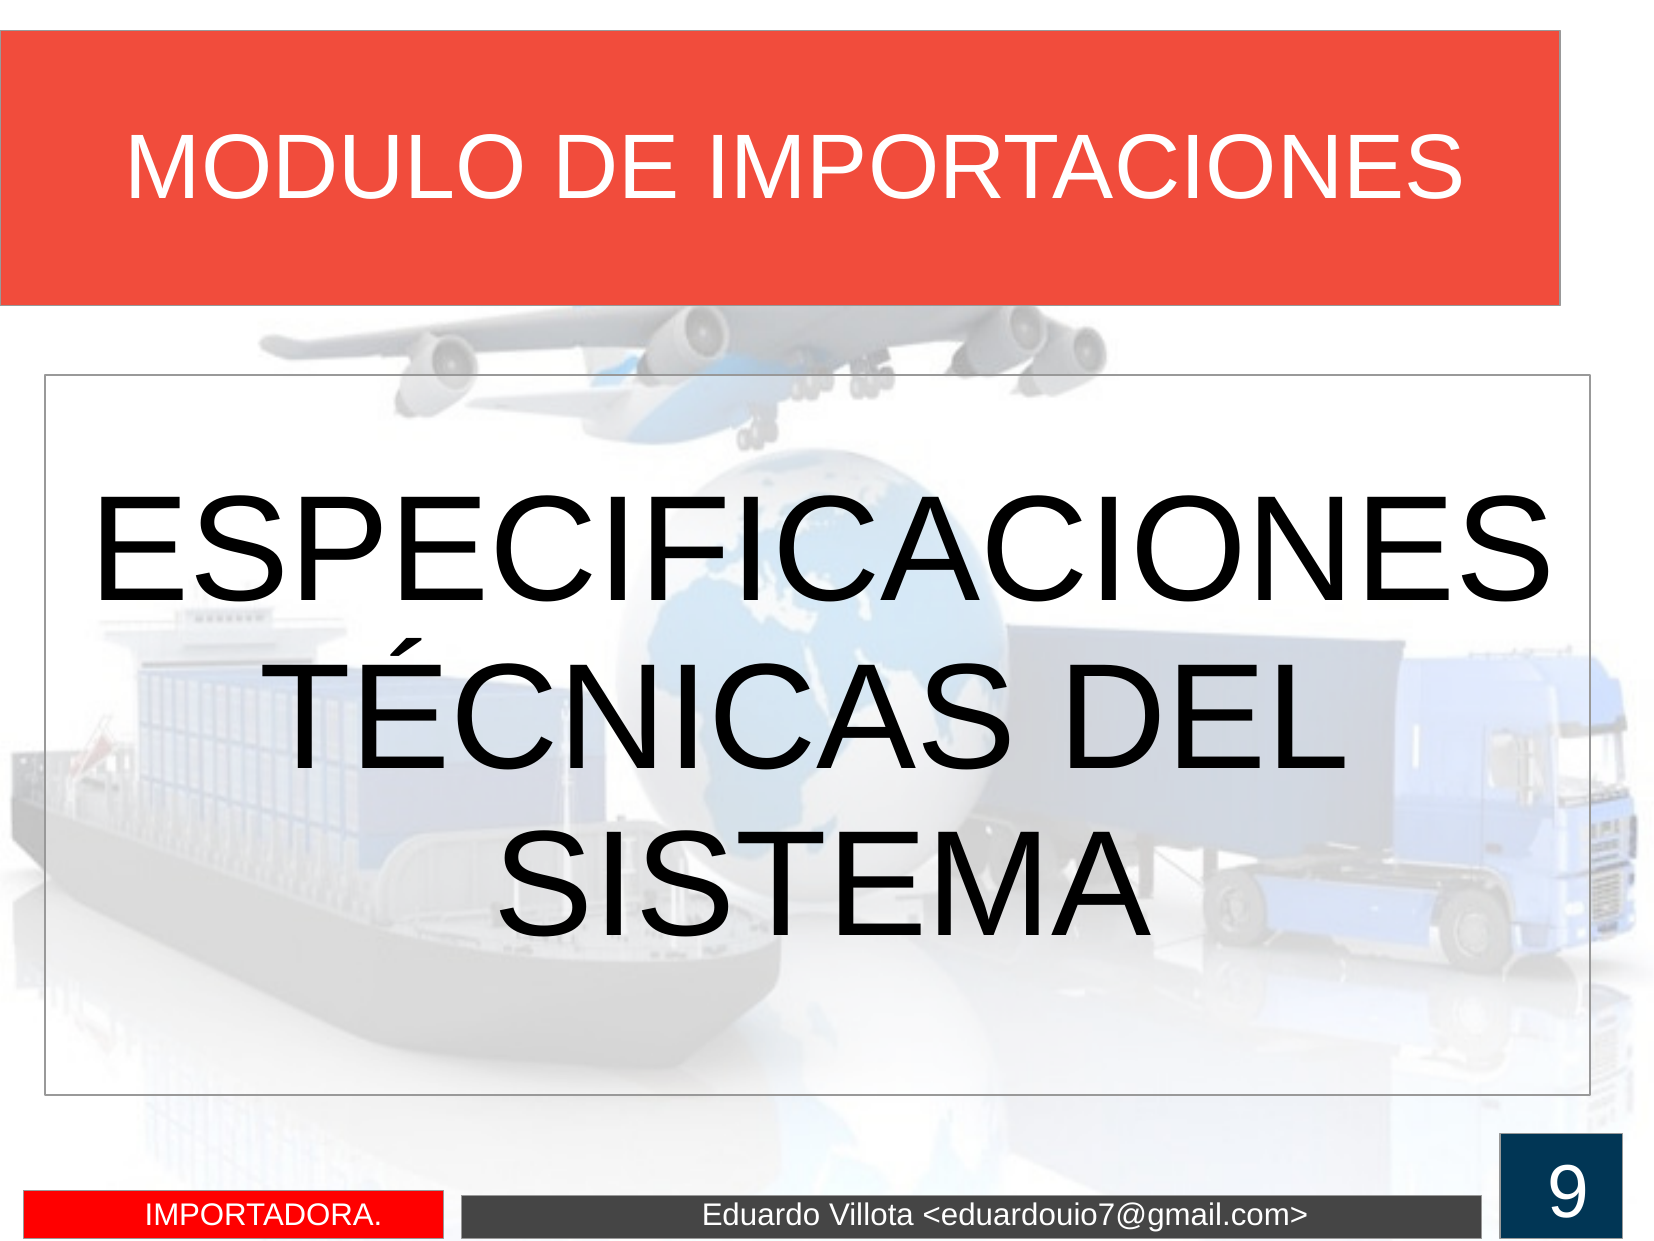

MODULO DE IMPORTACIONES
ESPECIFICACIONES
TÉCNICAS DEL
SISTEMA
9
IMPORTADORA.
Eduardo Villota <eduardouio7@gmail.com>